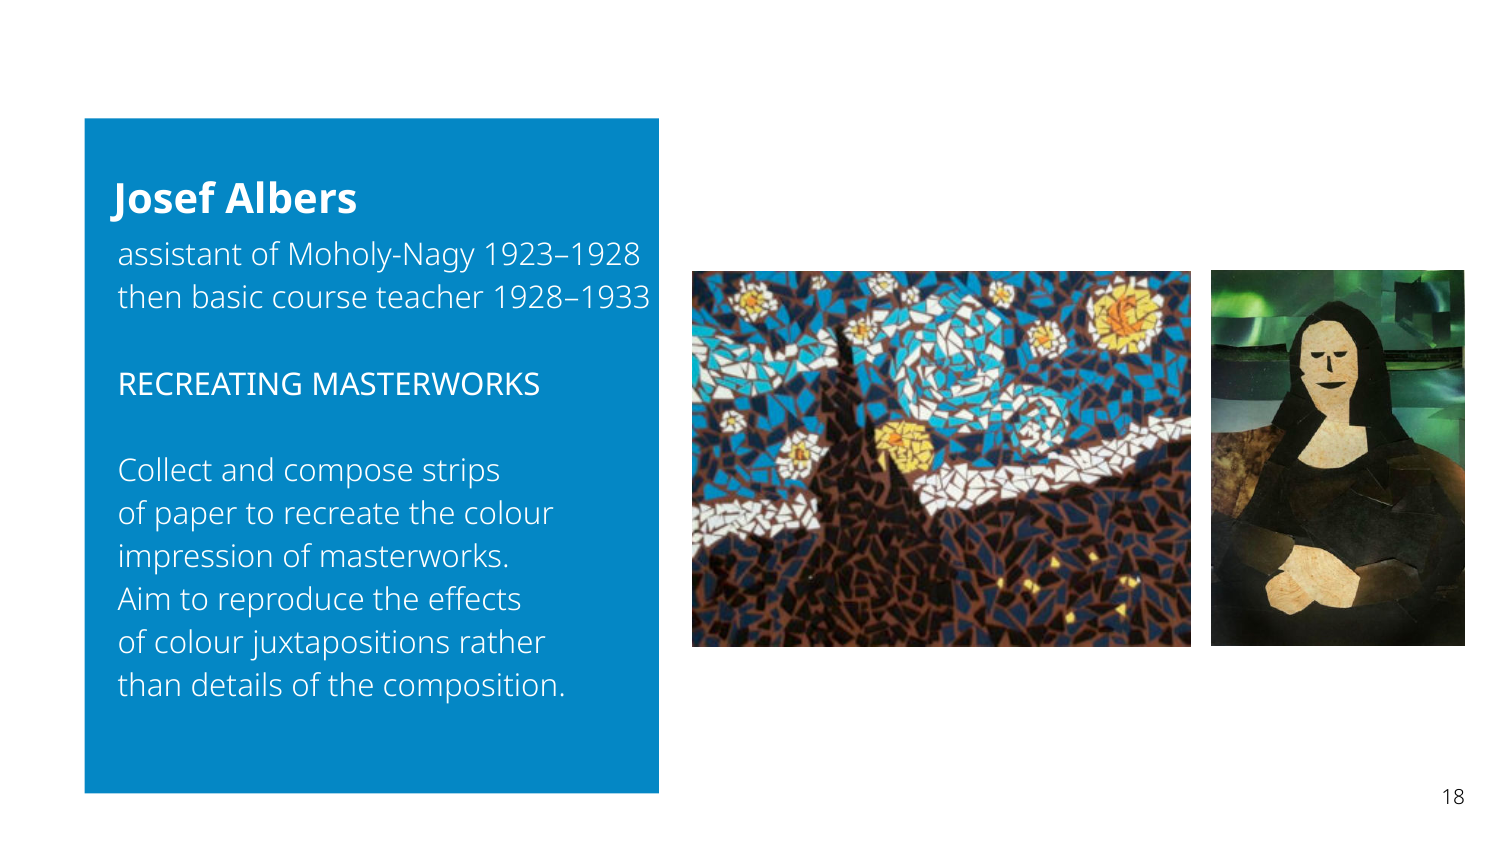

Josef Albers
# assistant of Moholy-Nagy 1923–1928 then basic course teacher 1928–1933 Recreating masterworks Collect and compose strips of paper to recreate the colour impression of masterworks. Aim to reproduce the effects of colour juxtapositions rather than details of the composition.